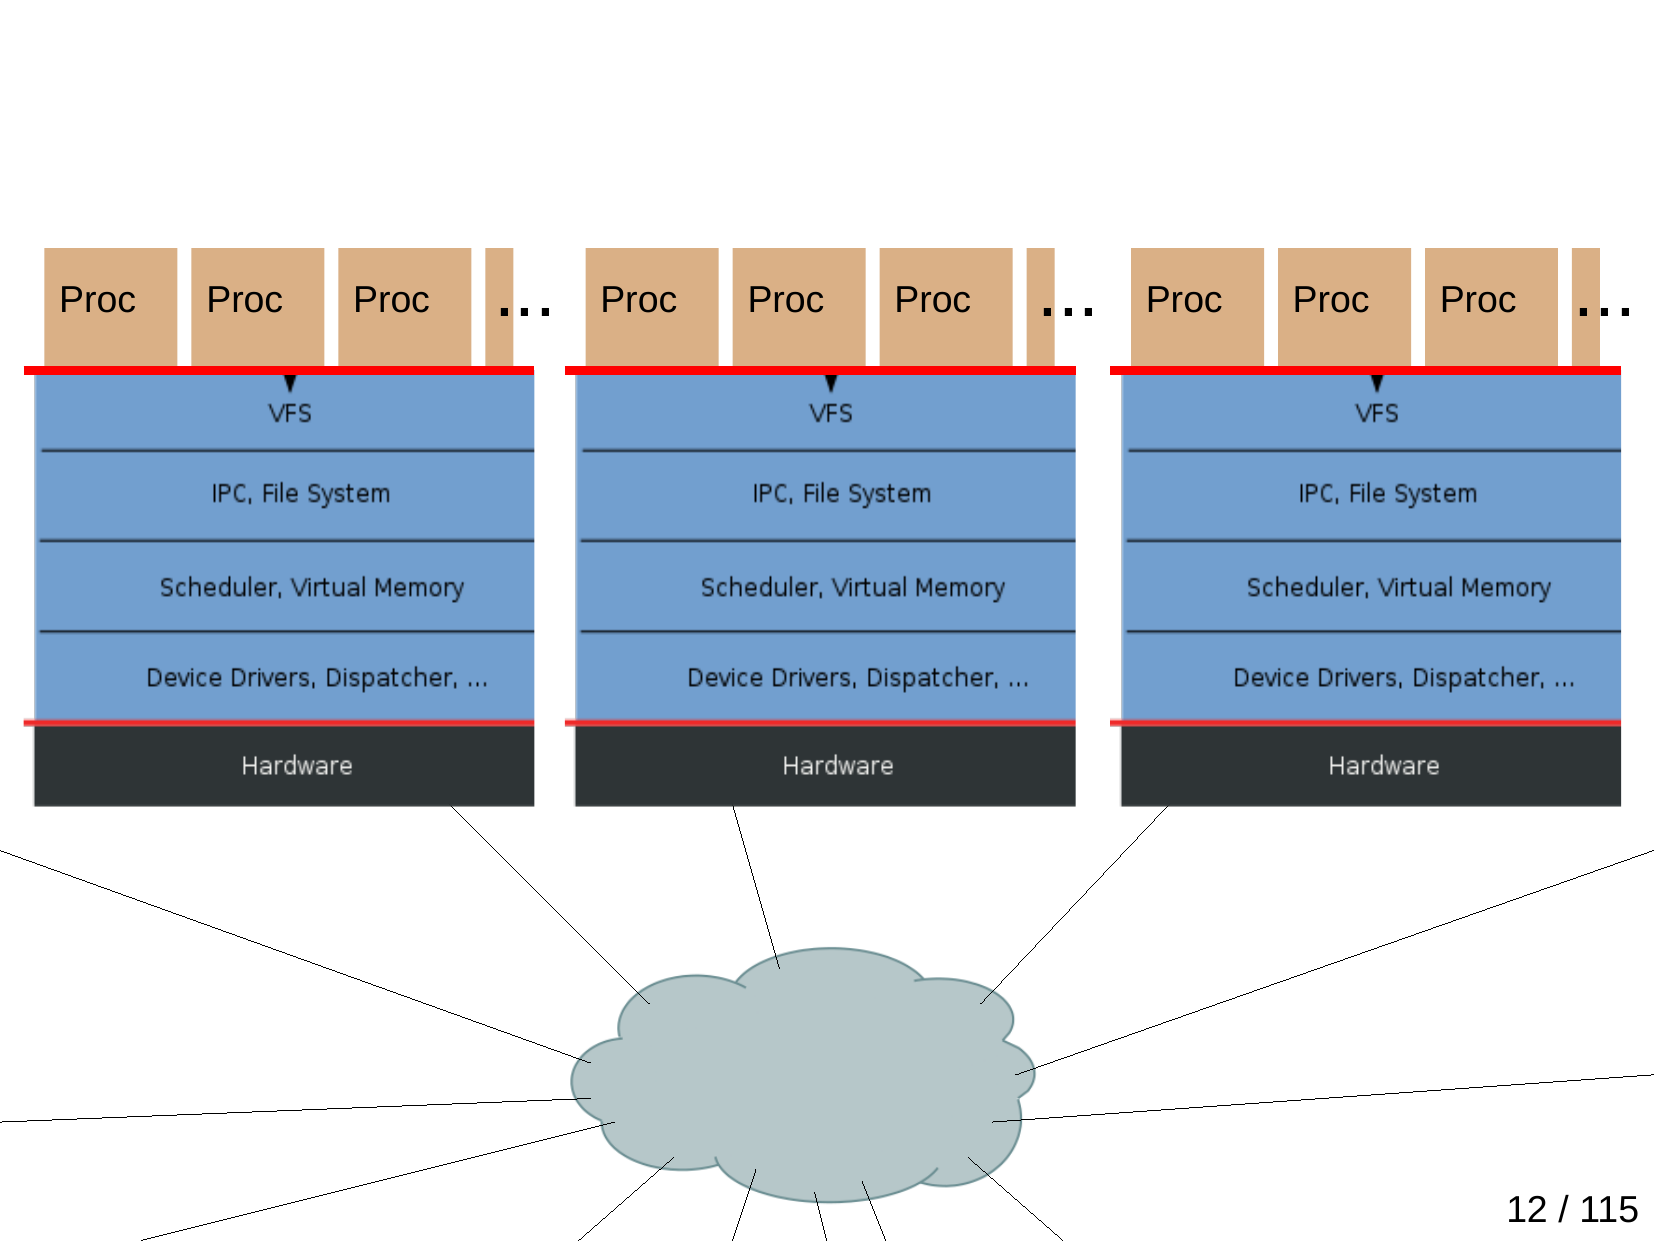

...
...
...
Proc
Proc
Proc
Proc
Proc
Proc
Proc
Proc
Proc